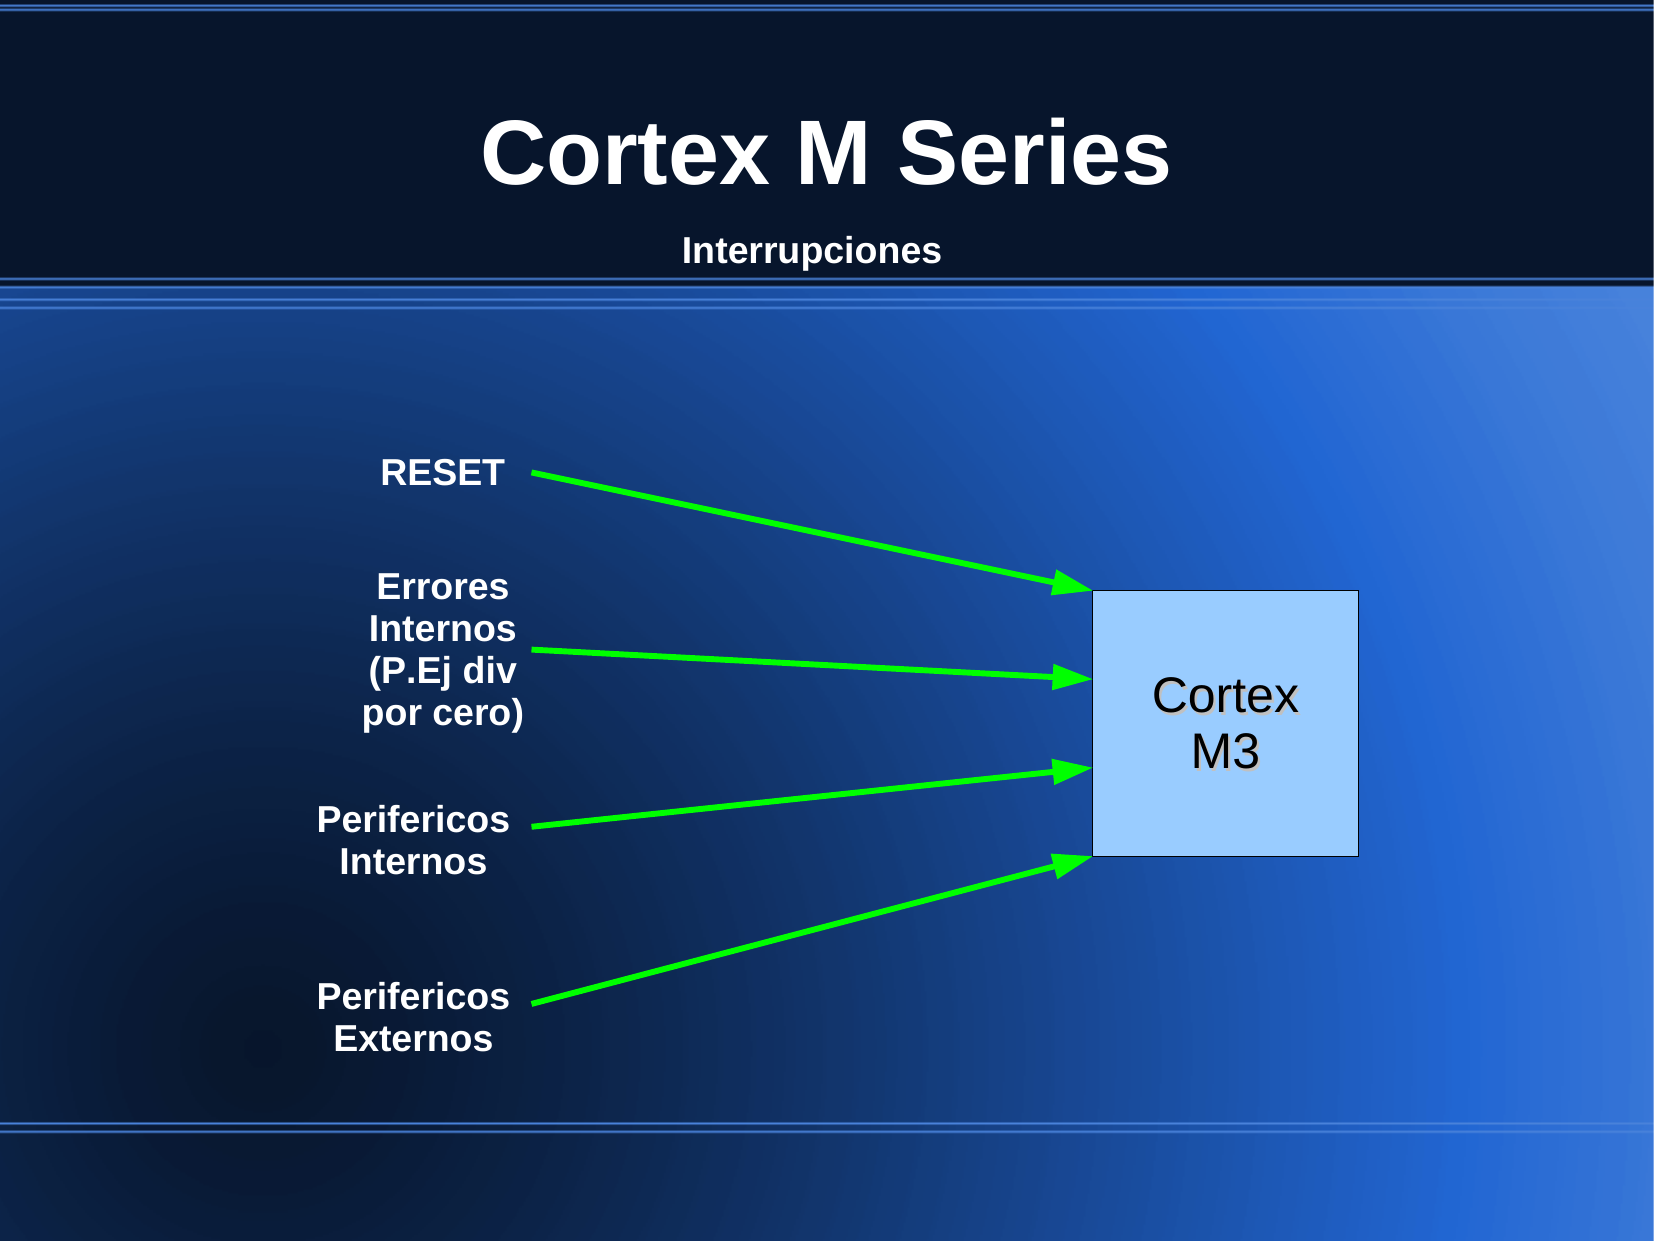

# Cortex M Series
Interrupciones
RESET
Errores
Internos (P.Ej div por cero)
Cortex
M3
Perifericos
Internos
Perifericos
Externos